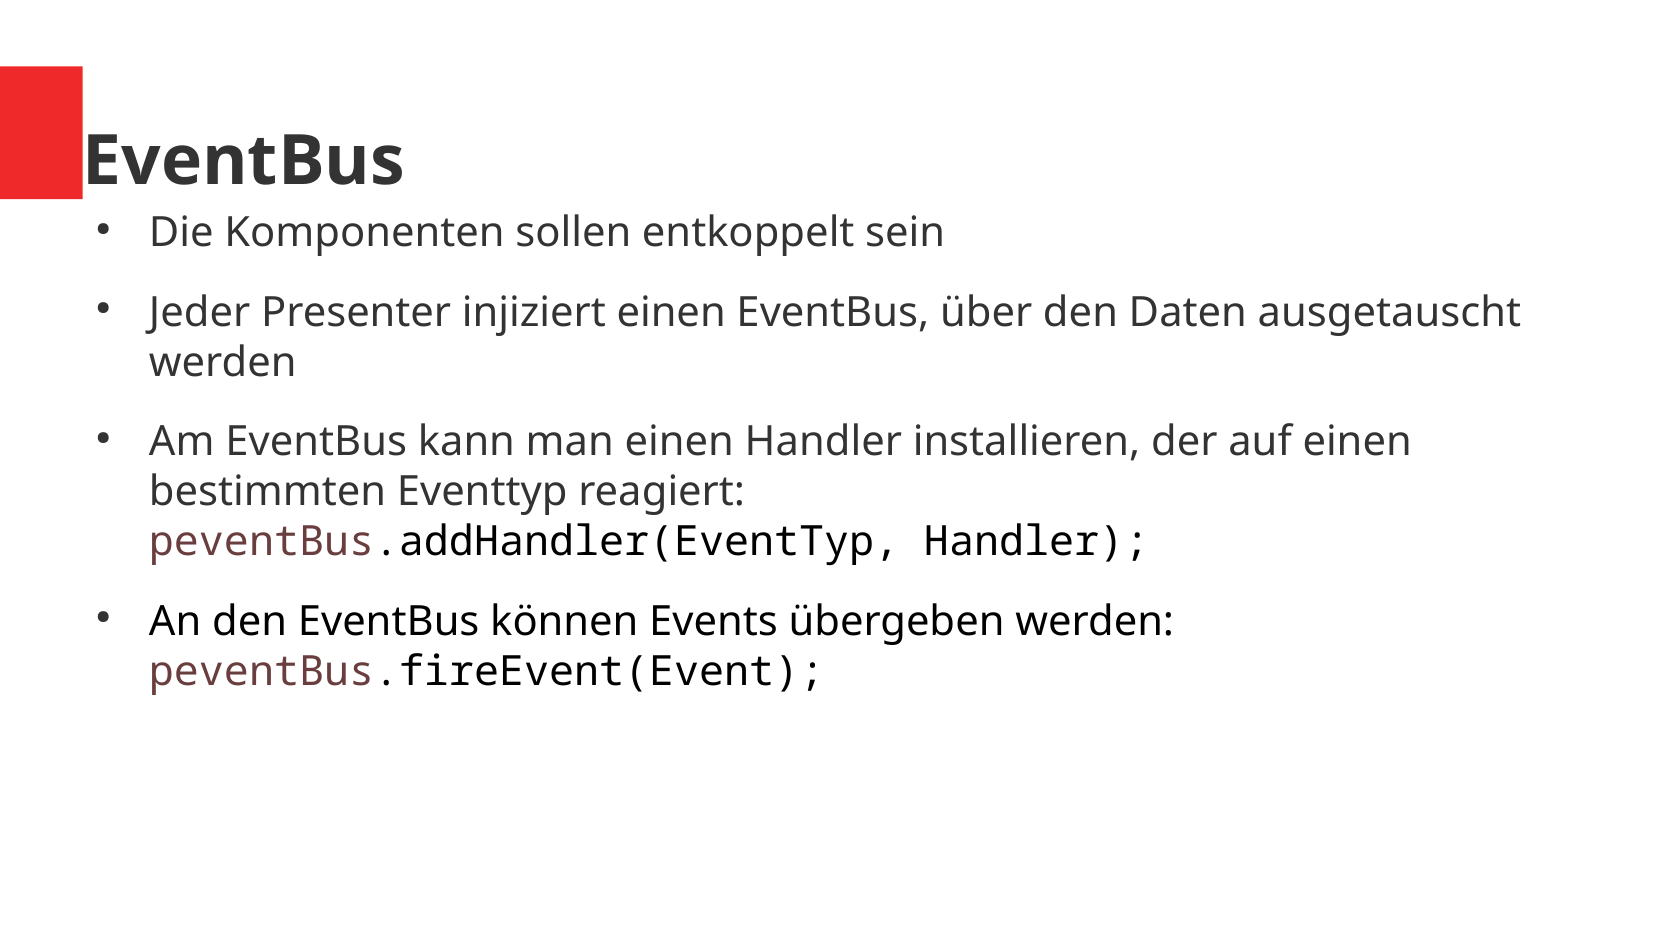

# EventBus
Die Komponenten sollen entkoppelt sein
Jeder Presenter injiziert einen EventBus, über den Daten ausgetauscht werden
Am EventBus kann man einen Handler installieren, der auf einen bestimmten Eventtyp reagiert:
peventBus.addHandler(EventTyp, Handler);
An den EventBus können Events übergeben werden:
peventBus.fireEvent(Event);